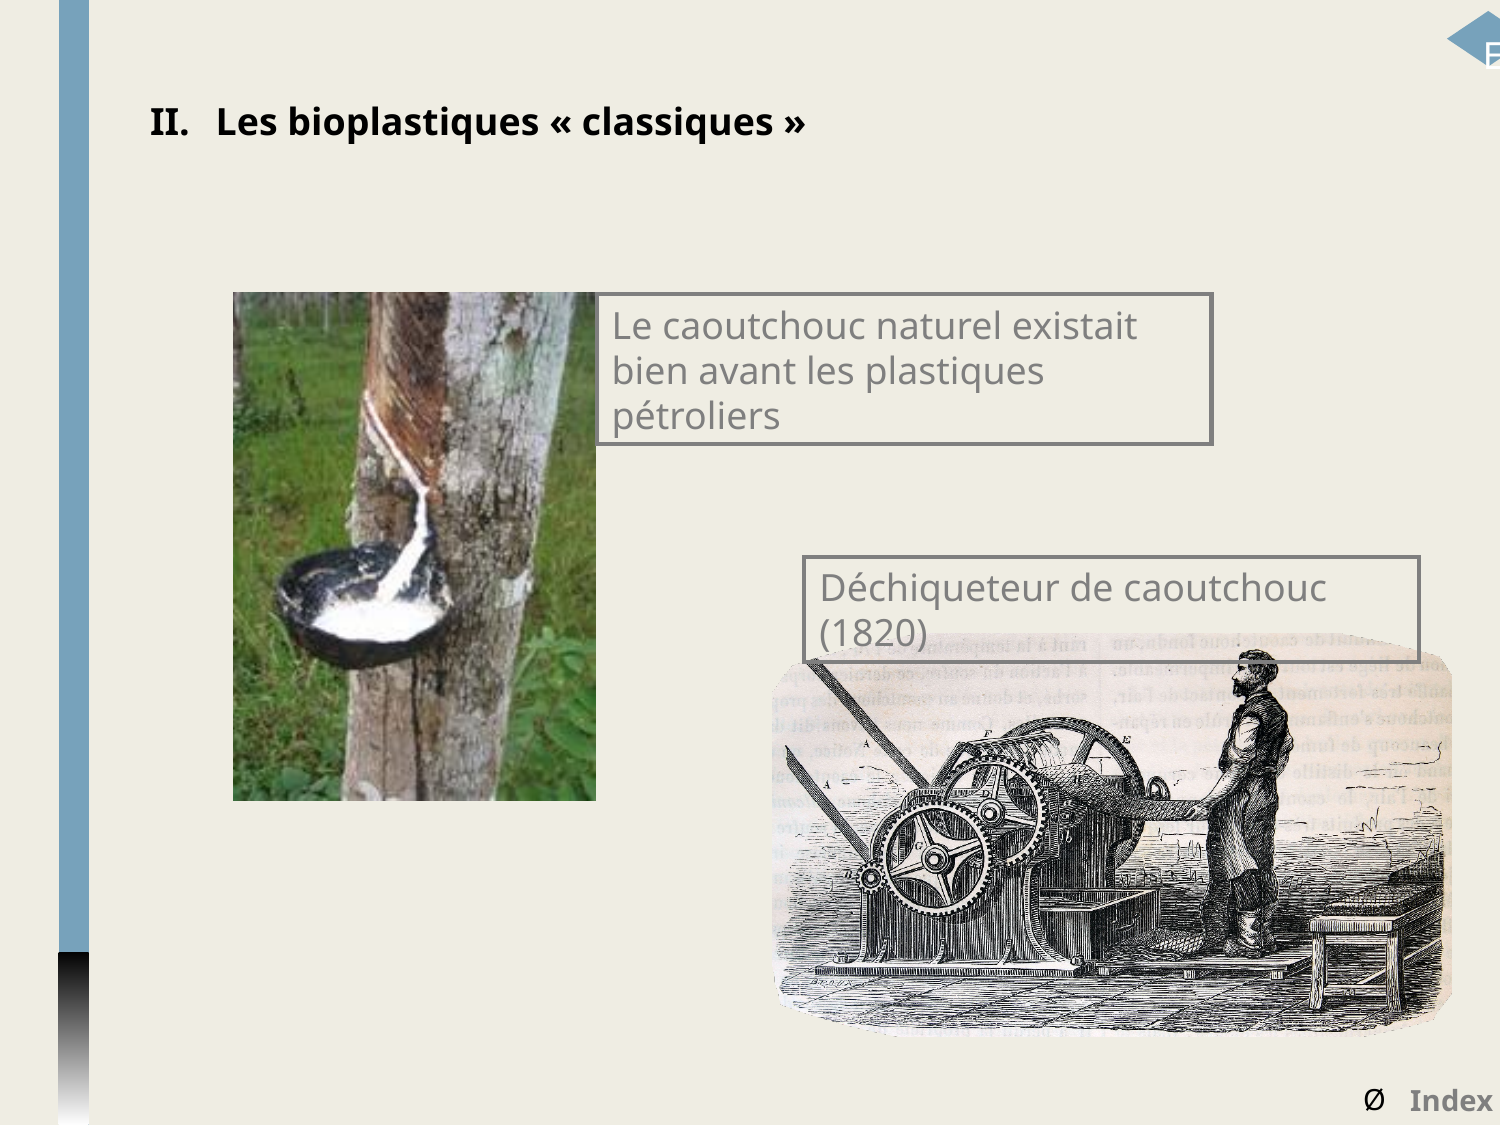

E
Les bioplastiques « classiques »
Le caoutchouc naturel existait bien avant les plastiques pétroliers
Déchiqueteur de caoutchouc (1820)
Index